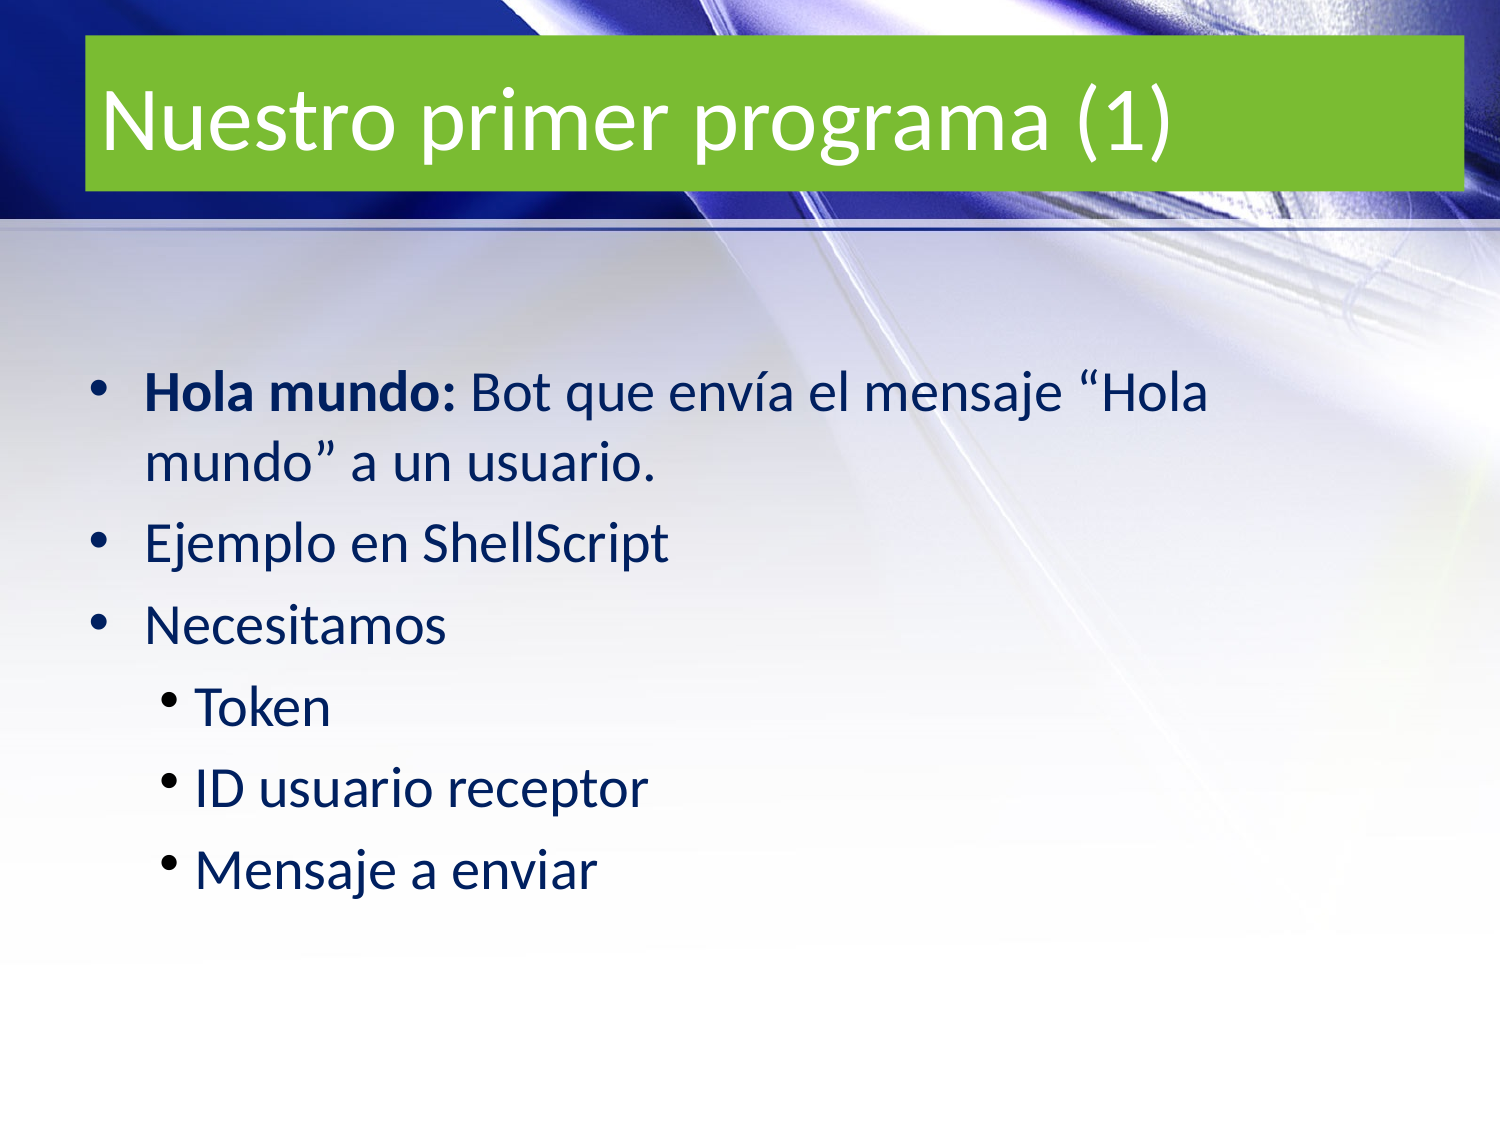

Nuestro primer programa (1)
Hola mundo: Bot que envía el mensaje “Hola mundo” a un usuario.
Ejemplo en ShellScript
Necesitamos
Token
ID usuario receptor
Mensaje a enviar